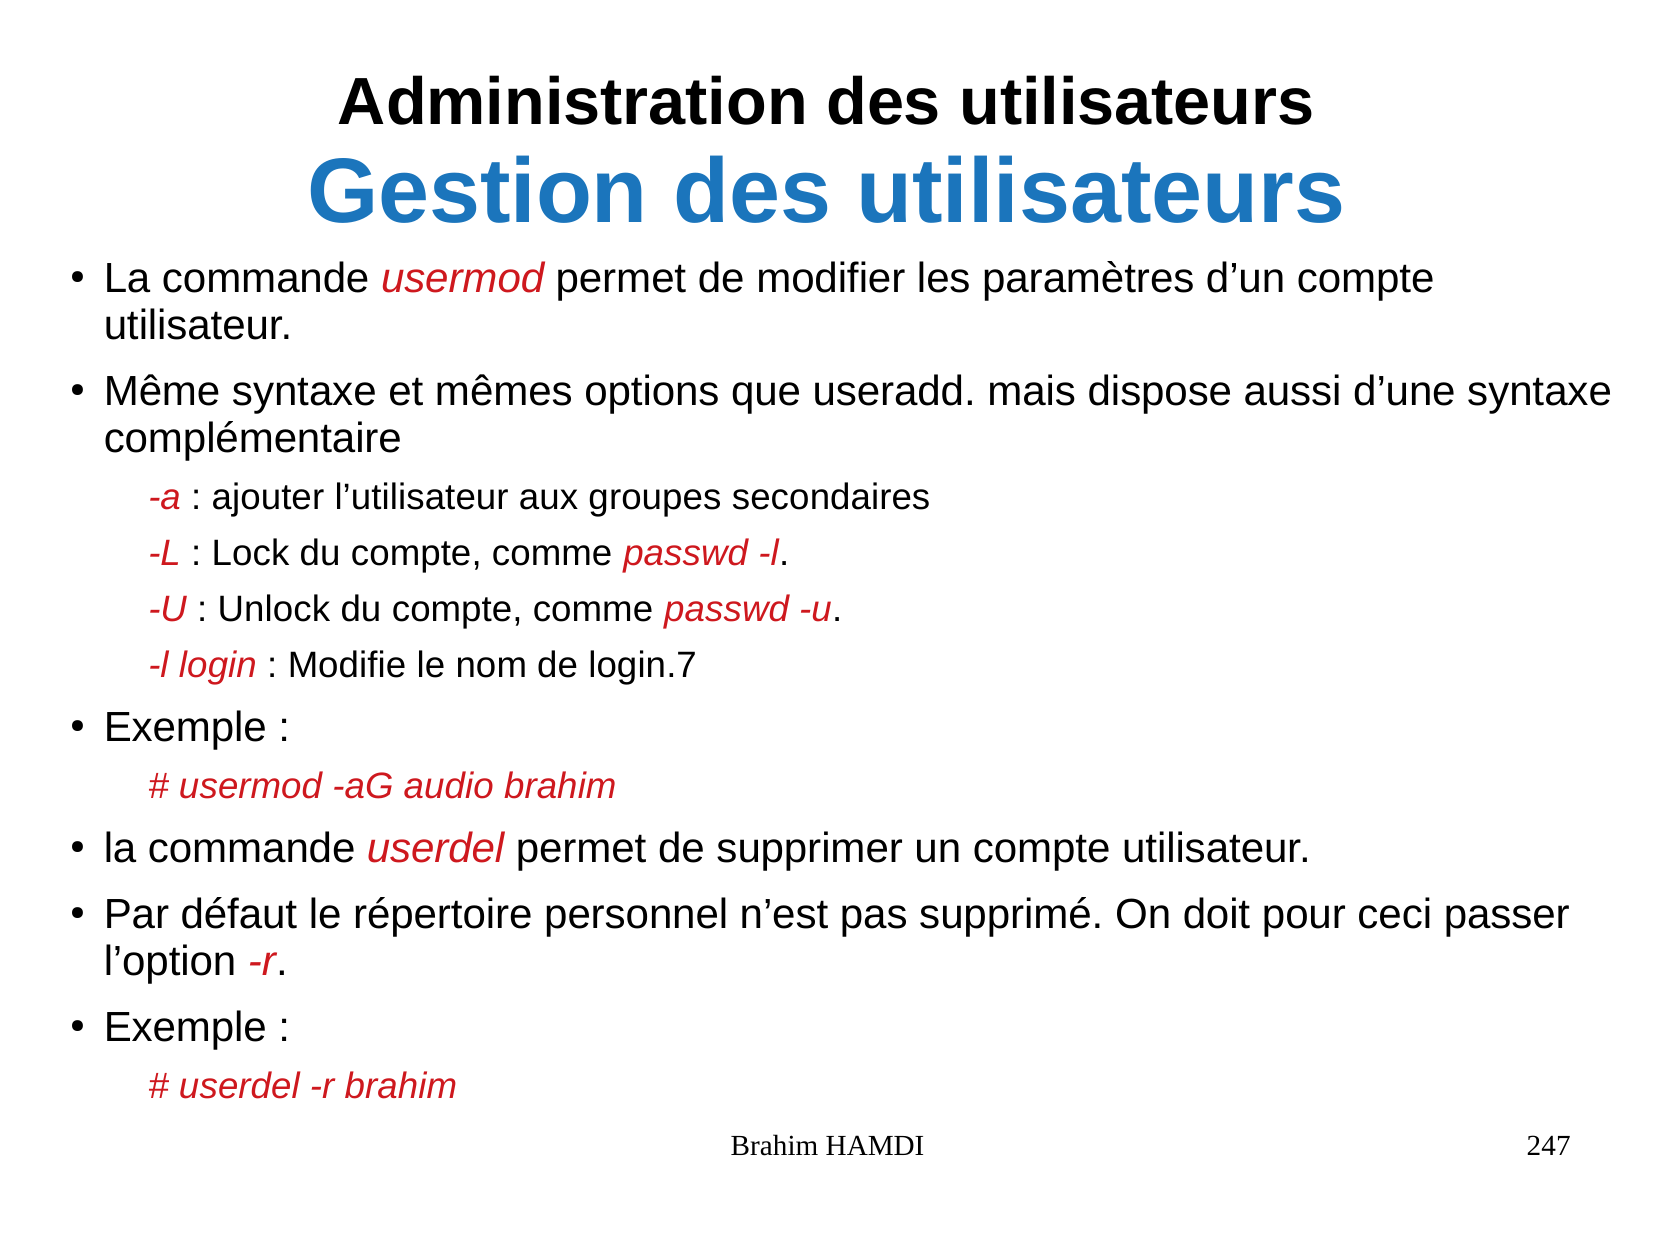

# Administration des utilisateurs Gestion des utilisateurs
La commande usermod permet de modifier les paramètres d’un compte utilisateur.
Même syntaxe et mêmes options que useradd. mais dispose aussi d’une syntaxe complémentaire
-a : ajouter l’utilisateur aux groupes secondaires
-L : Lock du compte, comme passwd -l.
-U : Unlock du compte, comme passwd -u.
-l login : Modifie le nom de login.7
Exemple :
# usermod -aG audio brahim
la commande userdel permet de supprimer un compte utilisateur.
Par défaut le répertoire personnel n’est pas supprimé. On doit pour ceci passer l’option -r.
Exemple :
# userdel -r brahim
Brahim HAMDI
247